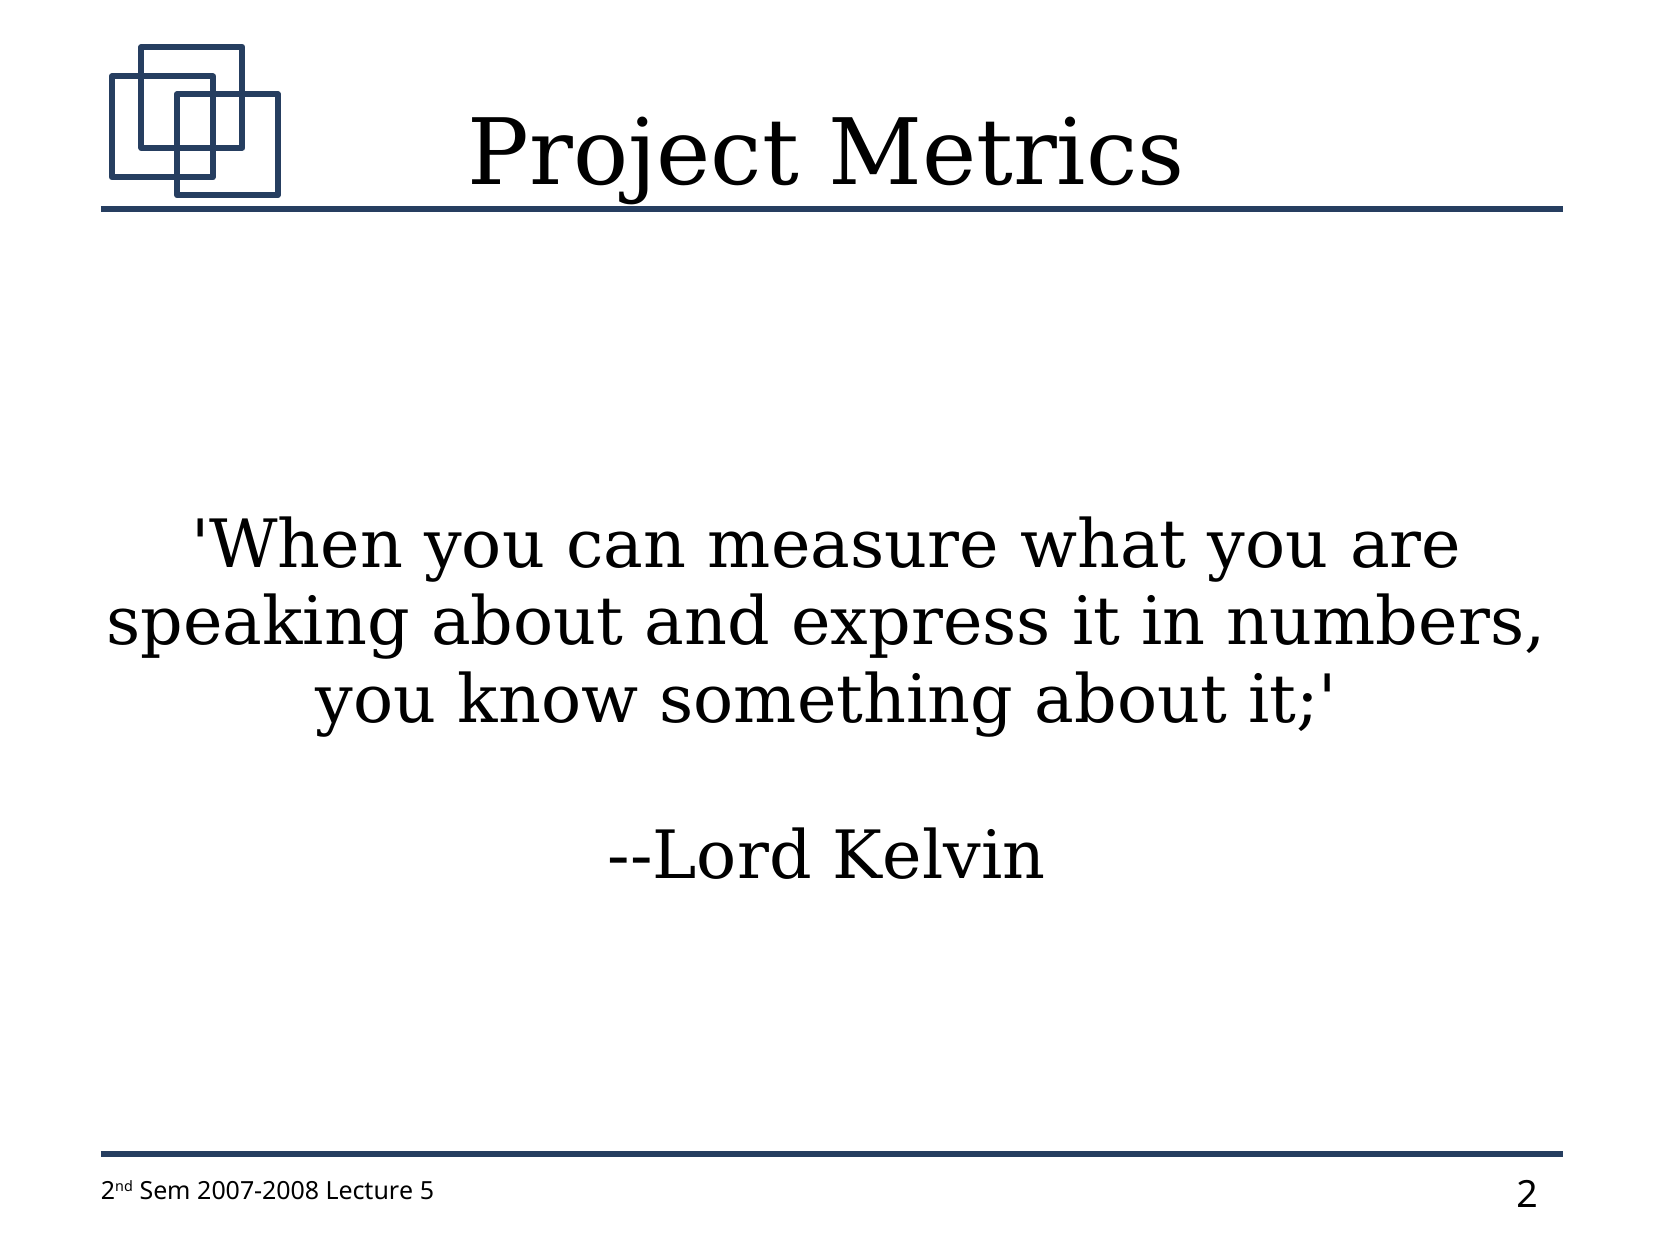

# Project Metrics
'When you can measure what you are speaking about and express it in numbers, you know something about it;'
--Lord Kelvin